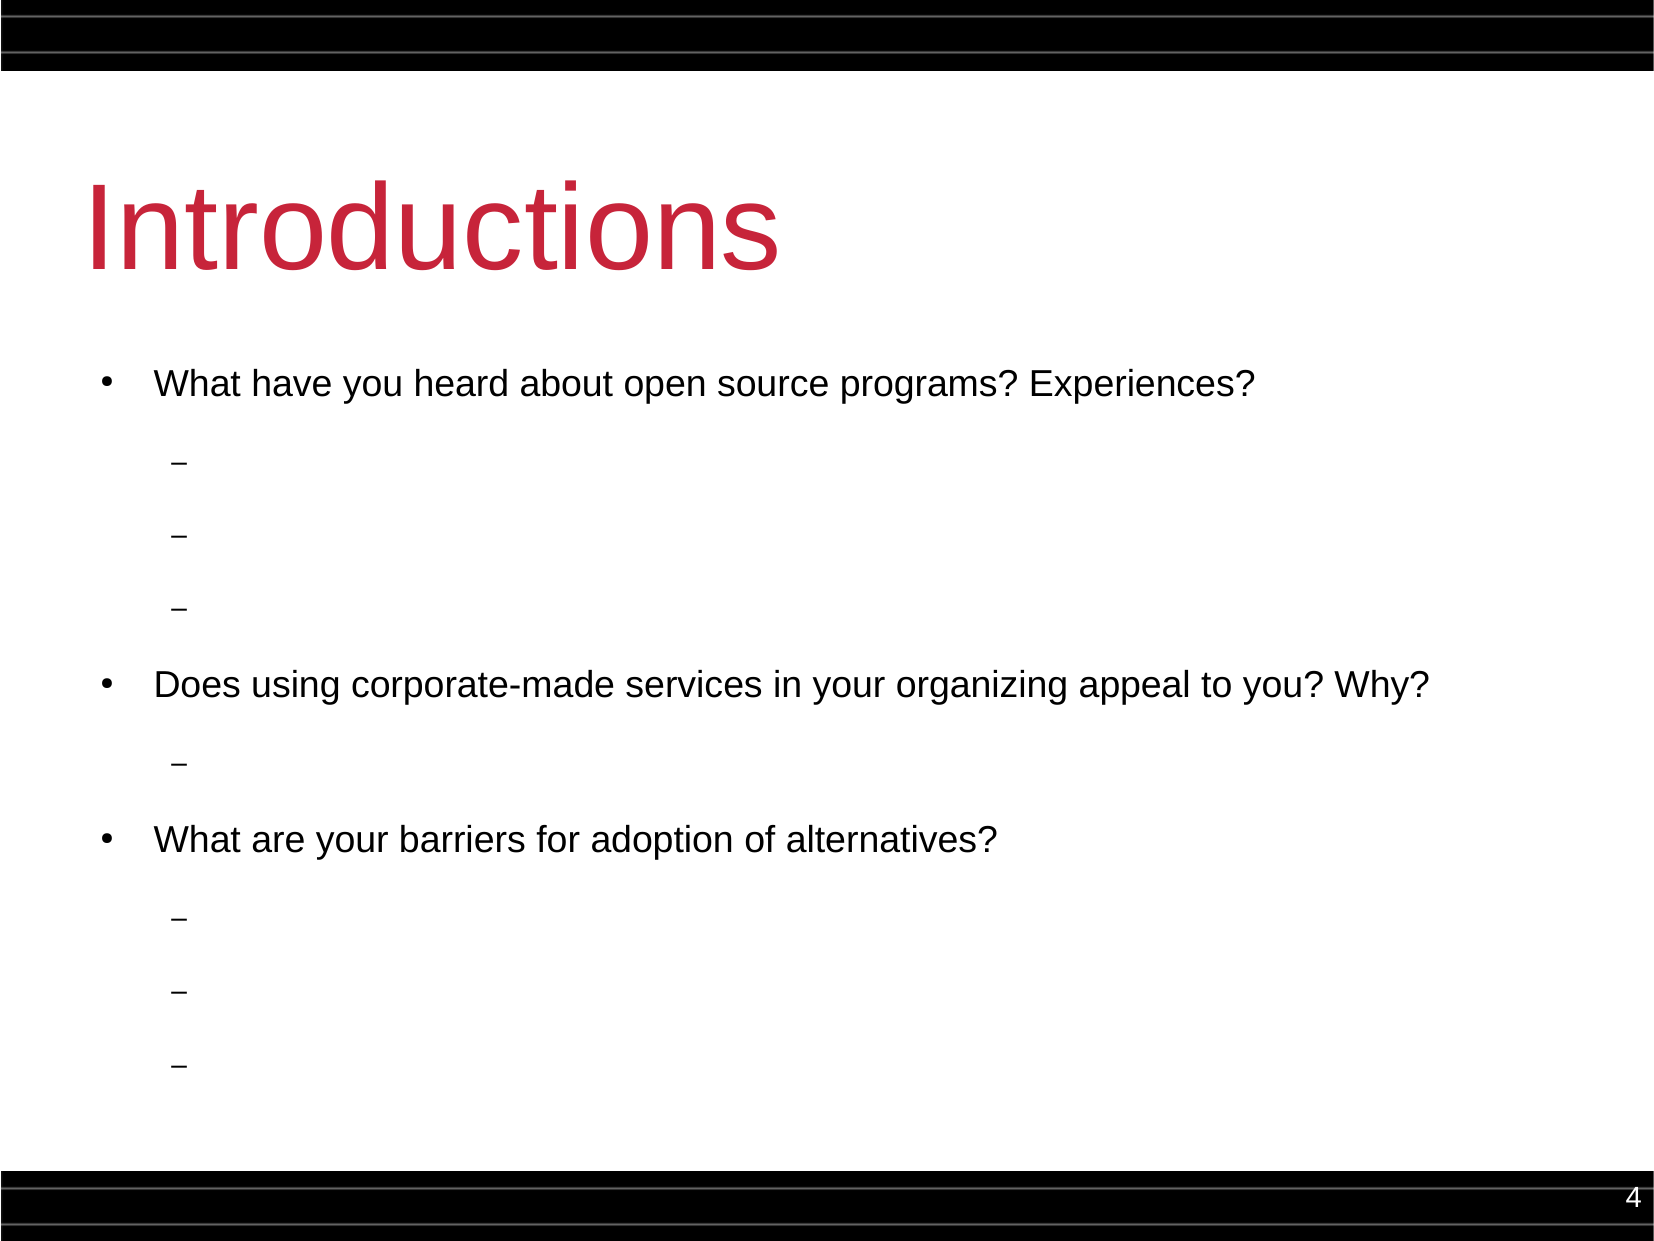

# Introductions
What have you heard about open source programs? Experiences?
Does using corporate-made services in your organizing appeal to you? Why?
What are your barriers for adoption of alternatives?